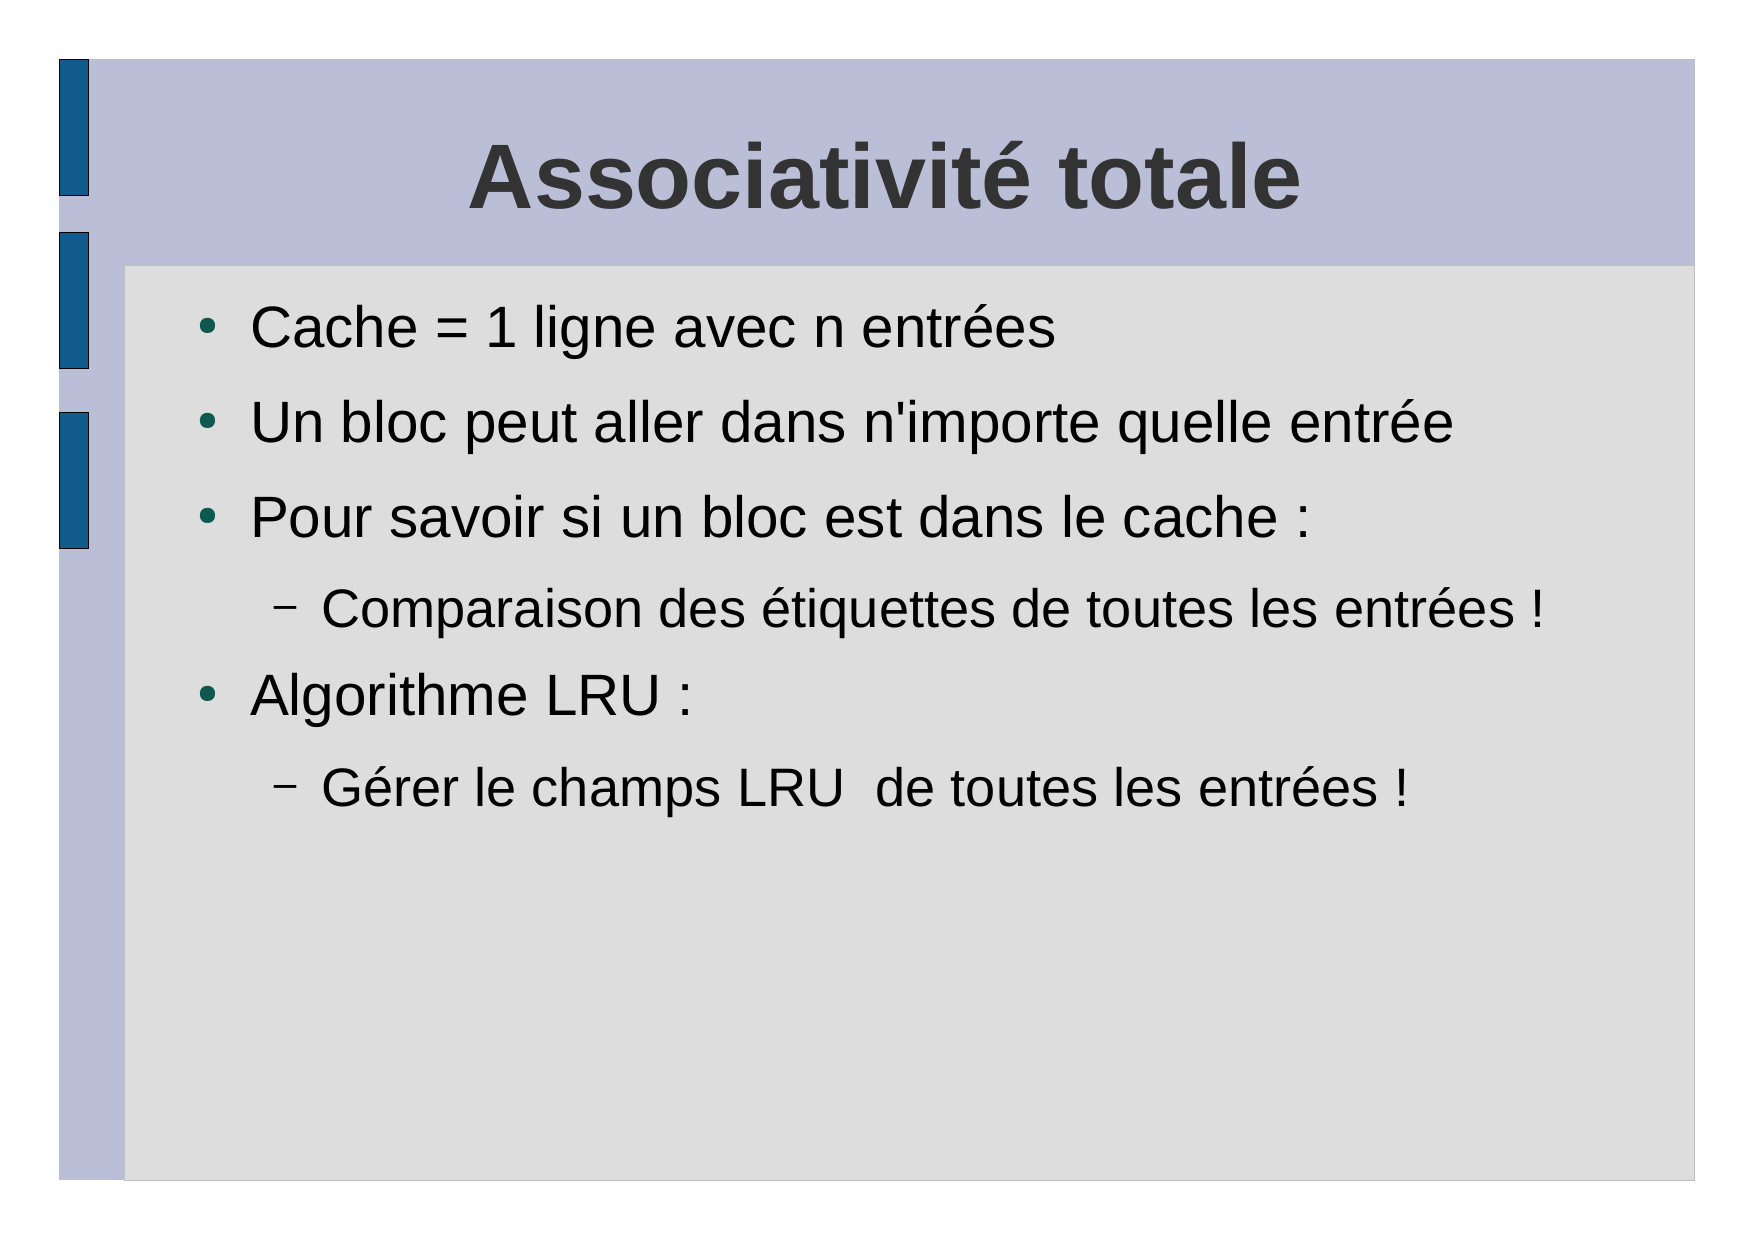

# Associativité totale
Cache = 1 ligne avec n entrées
Un bloc peut aller dans n'importe quelle entrée
Pour savoir si un bloc est dans le cache :
Comparaison des étiquettes de toutes les entrées !
Algorithme LRU :
Gérer le champs LRU de toutes les entrées !